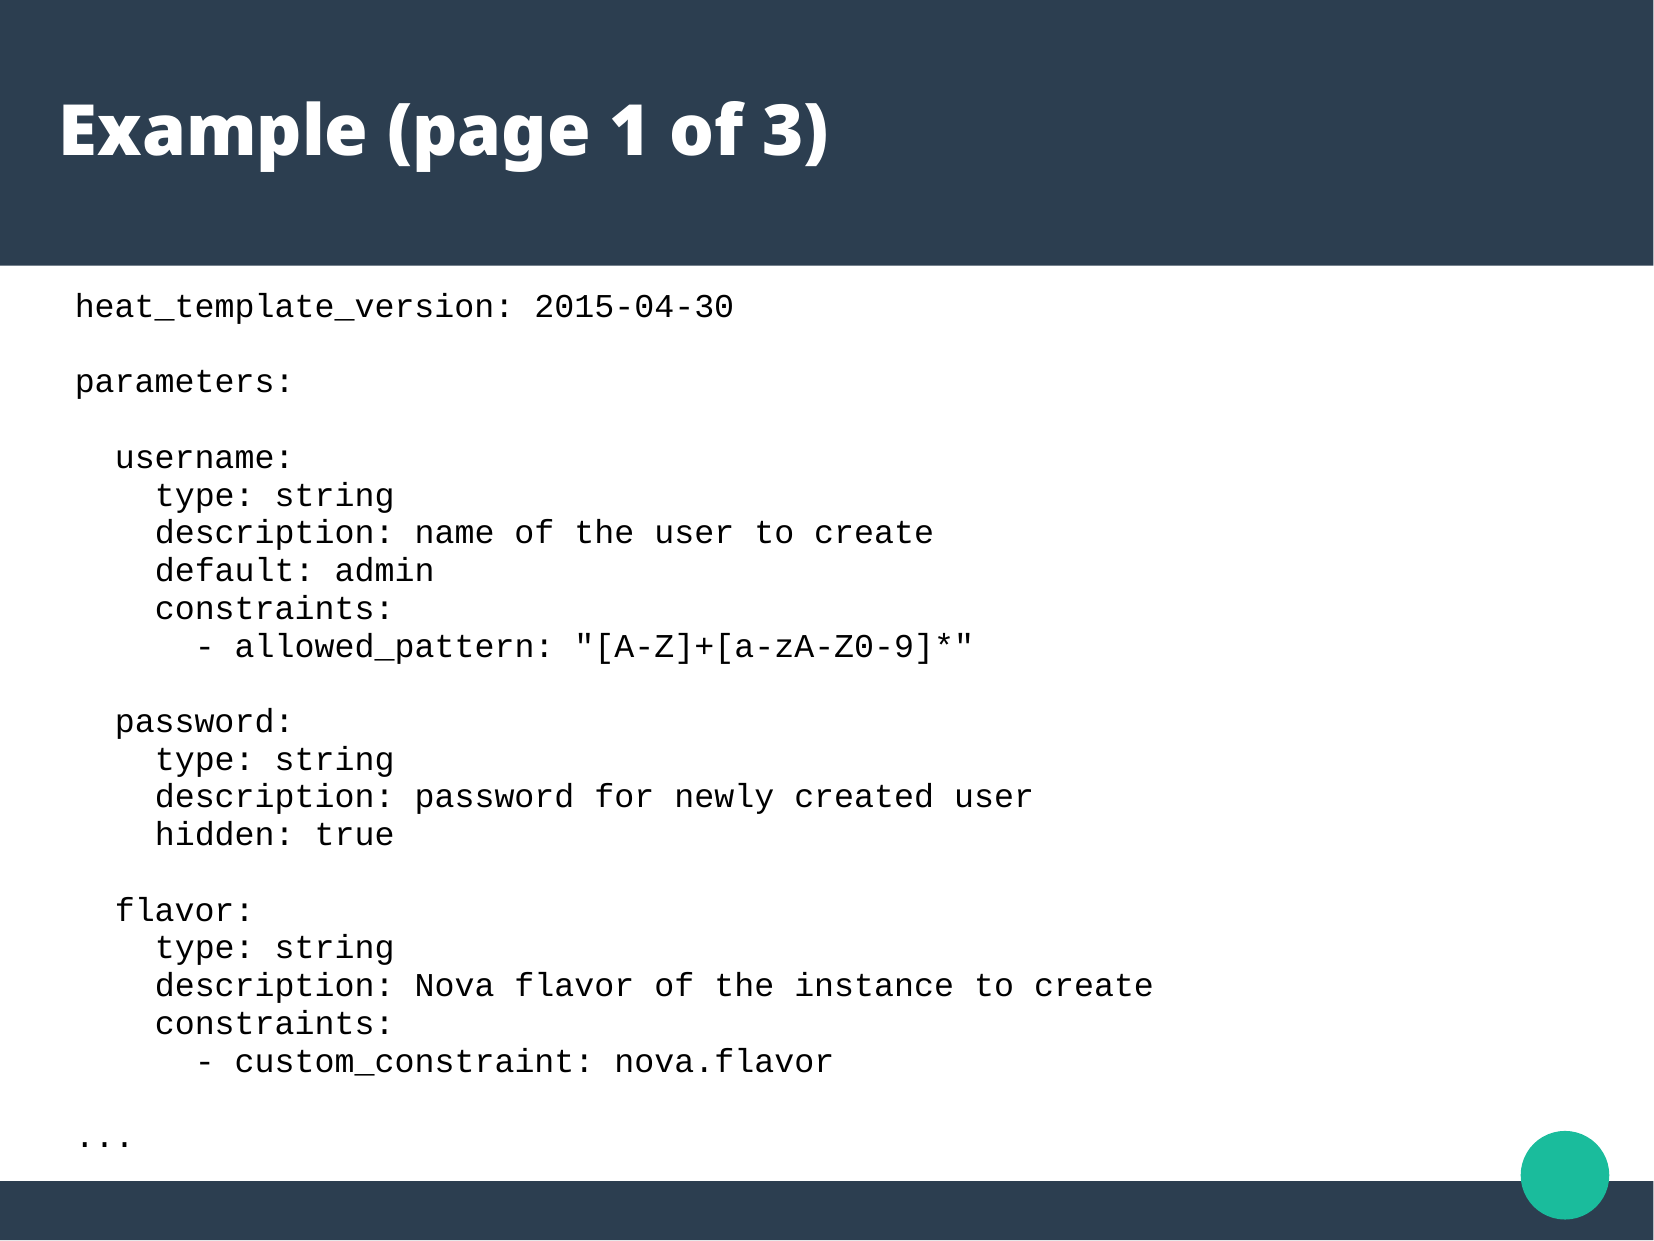

# Example (page 1 of 3)
heat_template_version: 2015-04-30
parameters:
 username:
 type: string
 description: name of the user to create
 default: admin
 constraints:
 - allowed_pattern: "[A-Z]+[a-zA-Z0-9]*"
 password:
 type: string
 description: password for newly created user
 hidden: true
 flavor:
 type: string
 description: Nova flavor of the instance to create
 constraints:
 - custom_constraint: nova.flavor
...